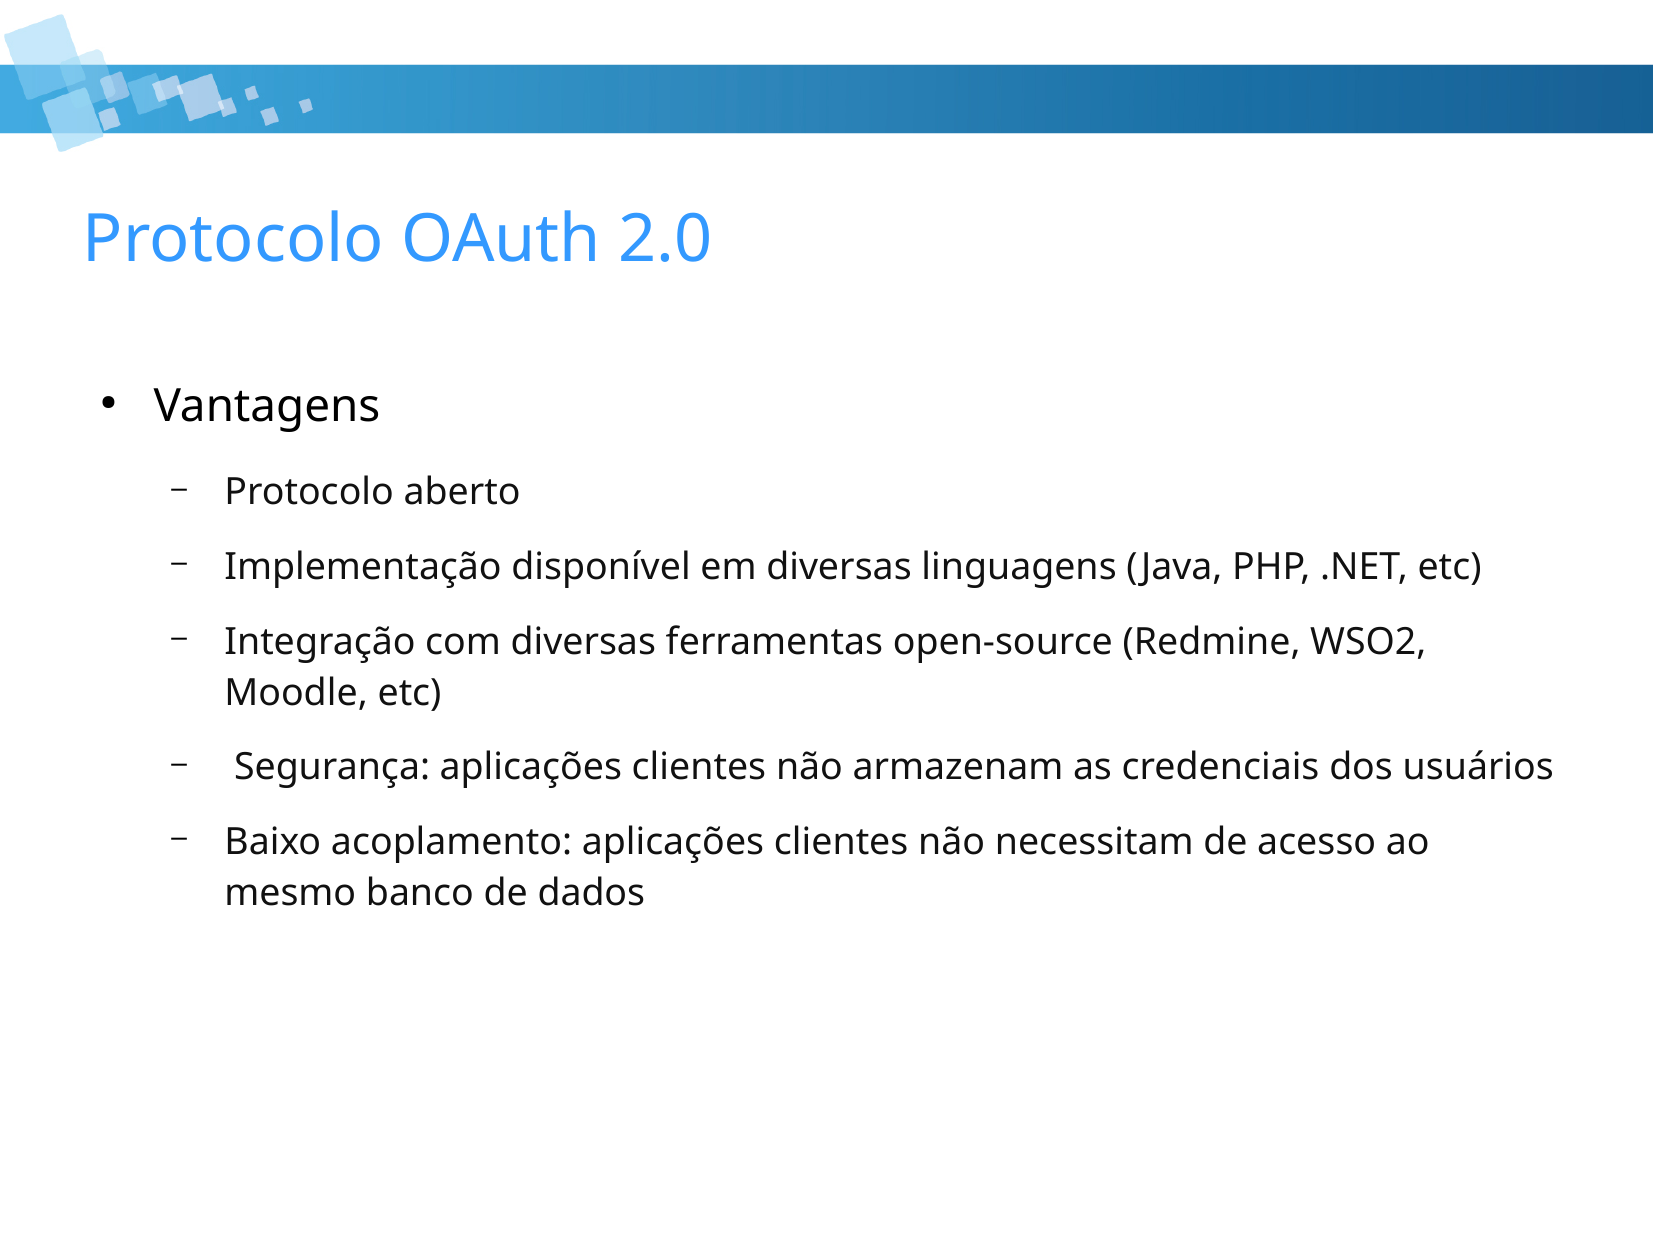

# Protocolo OAuth 2.0
Vantagens
Protocolo aberto
Implementação disponível em diversas linguagens (Java, PHP, .NET, etc)
Integração com diversas ferramentas open-source (Redmine, WSO2, Moodle, etc)
 Segurança: aplicações clientes não armazenam as credenciais dos usuários
Baixo acoplamento: aplicações clientes não necessitam de acesso ao mesmo banco de dados